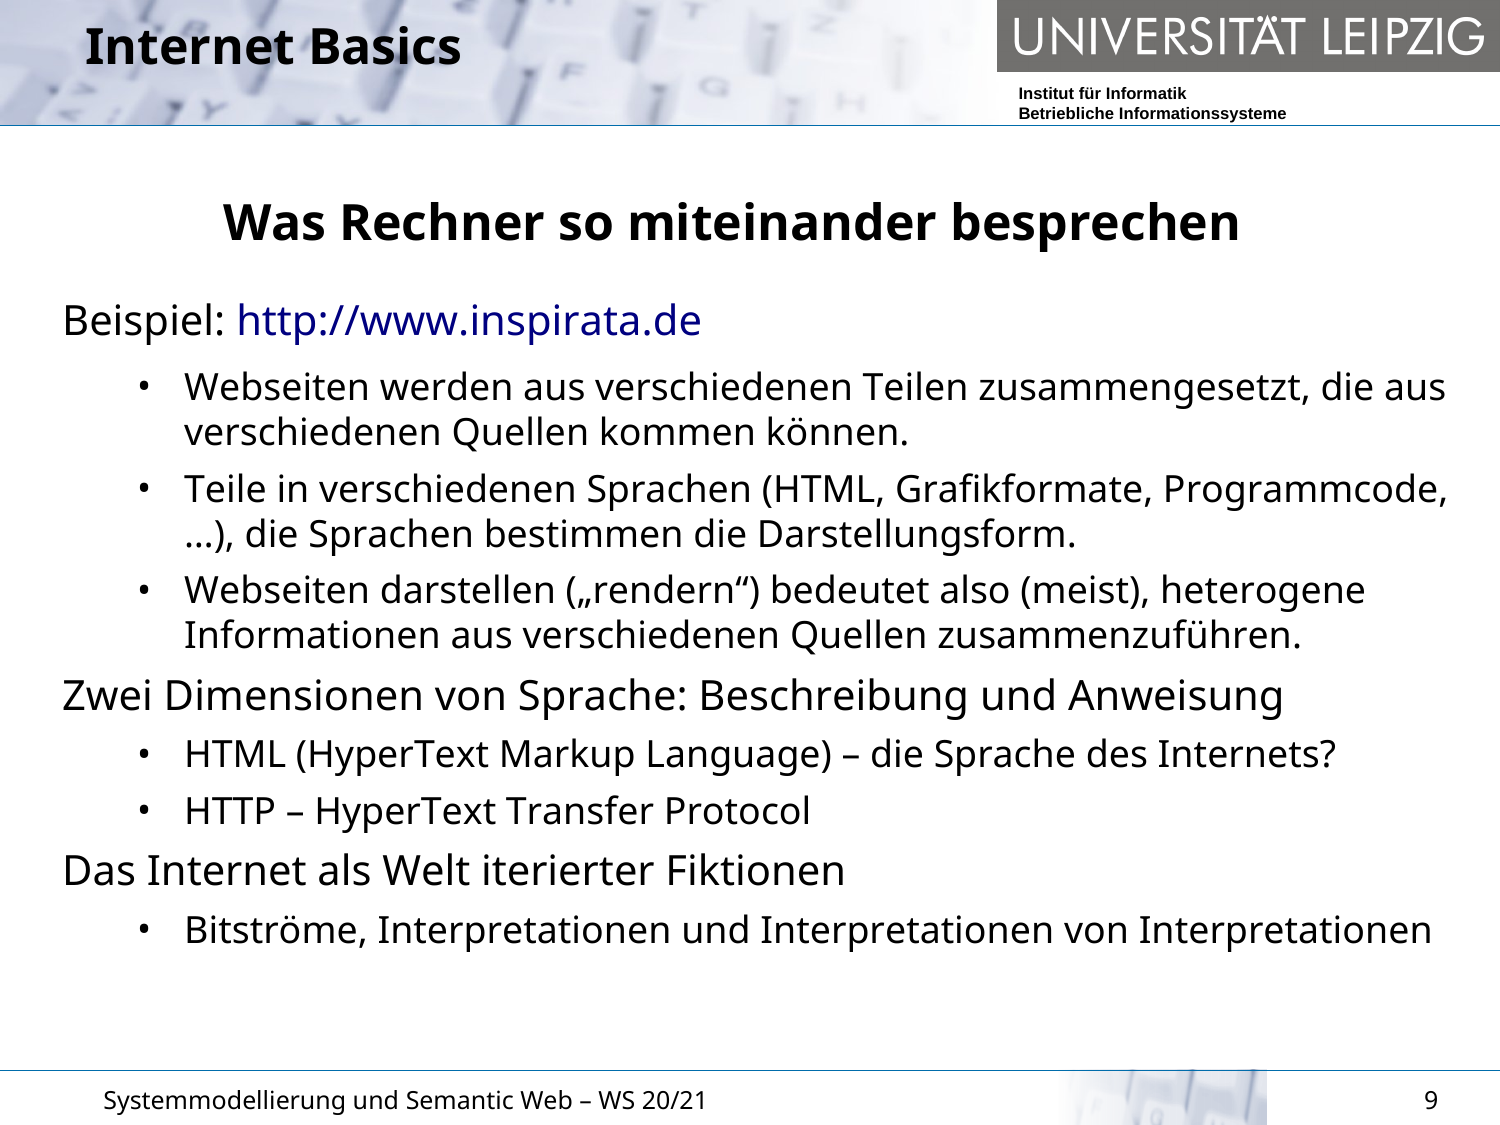

Internet Basics
Was Rechner so miteinander besprechen
Beispiel: http://www.inspirata.de
Webseiten werden aus verschiedenen Teilen zusammengesetzt, die aus verschiedenen Quellen kommen können.
Teile in verschiedenen Sprachen (HTML, Grafikformate, Programmcode, …), die Sprachen bestimmen die Darstellungsform.
Webseiten darstellen („rendern“) bedeutet also (meist), heterogene Informationen aus verschiedenen Quellen zusammenzuführen.
Zwei Dimensionen von Sprache: Beschreibung und Anweisung
HTML (HyperText Markup Language) – die Sprache des Internets?
HTTP – HyperText Transfer Protocol
Das Internet als Welt iterierter Fiktionen
Bitströme, Interpretationen und Interpretationen von Interpretationen
Systemmodellierung und Semantic Web – WS 20/21
9